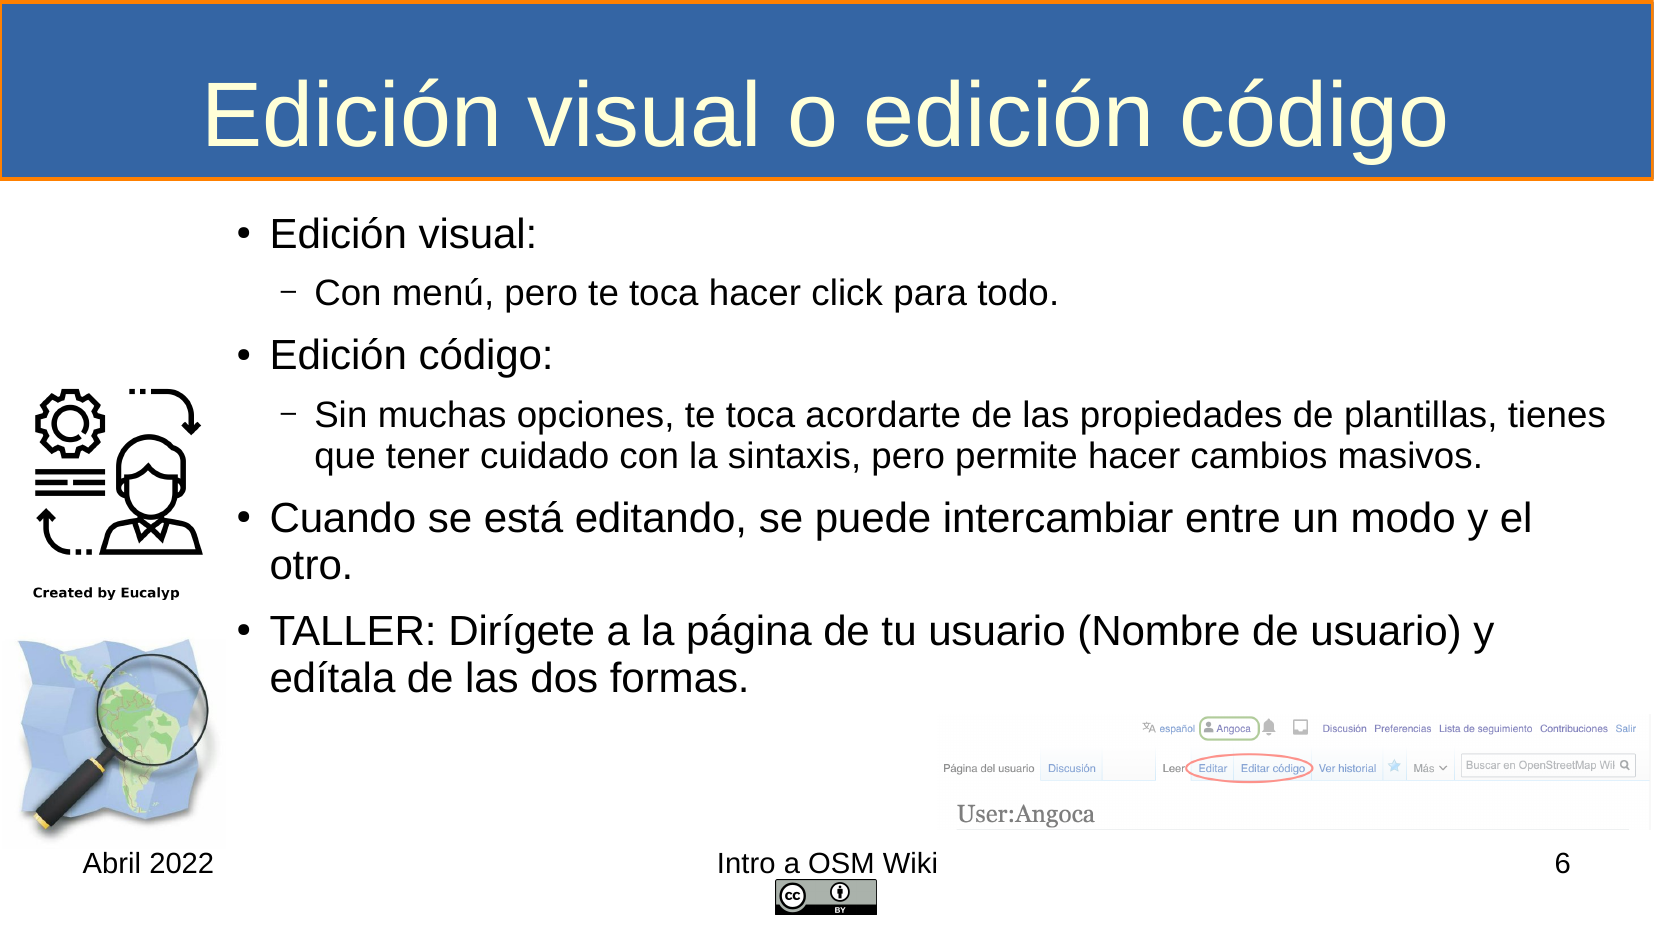

# Edición visual o edición código
Edición visual:
Con menú, pero te toca hacer click para todo.
Edición código:
Sin muchas opciones, te toca acordarte de las propiedades de plantillas, tienes que tener cuidado con la sintaxis, pero permite hacer cambios masivos.
Cuando se está editando, se puede intercambiar entre un modo y el otro.
TALLER: Dirígete a la página de tu usuario (Nombre de usuario) y edítala de las dos formas.
Abril 2022
Intro a OSM Wiki
6